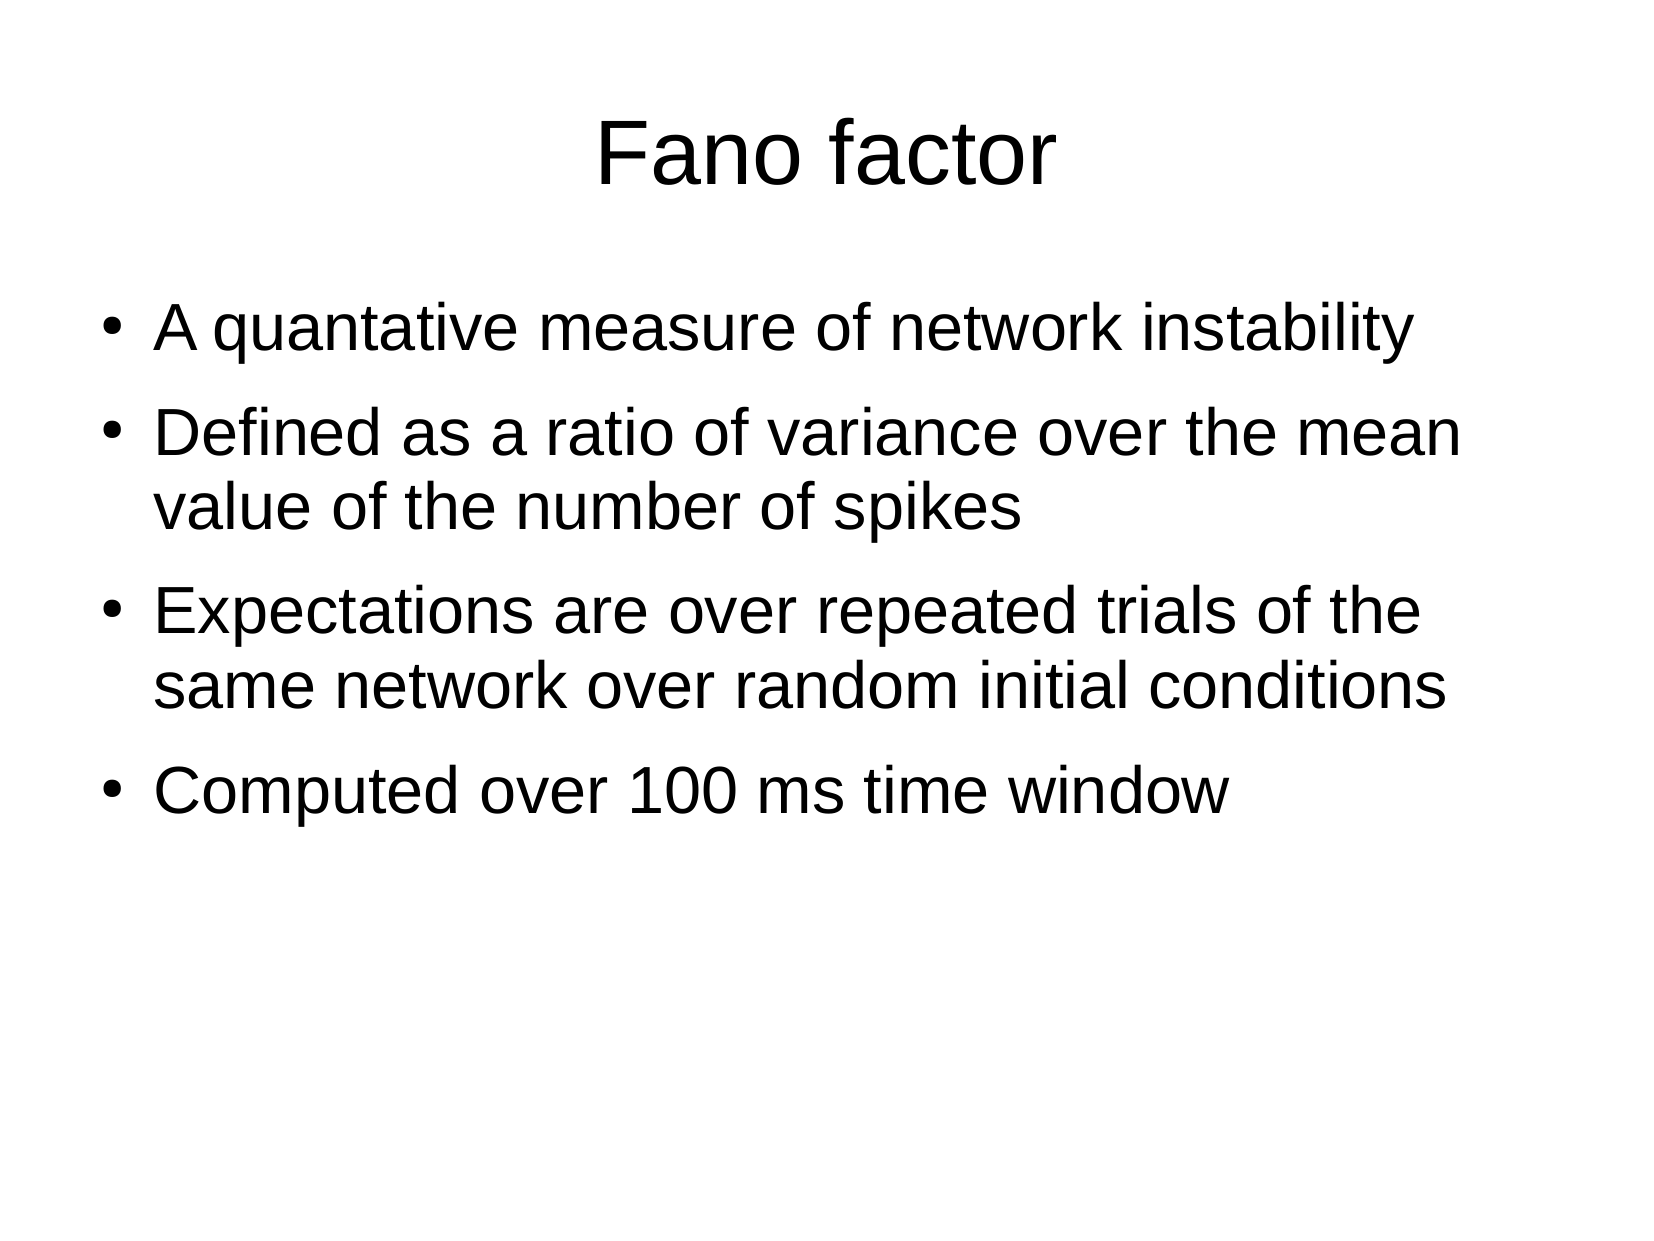

# Fano factor
A quantative measure of network instability
Defined as a ratio of variance over the mean value of the number of spikes
Expectations are over repeated trials of the same network over random initial conditions
Computed over 100 ms time window